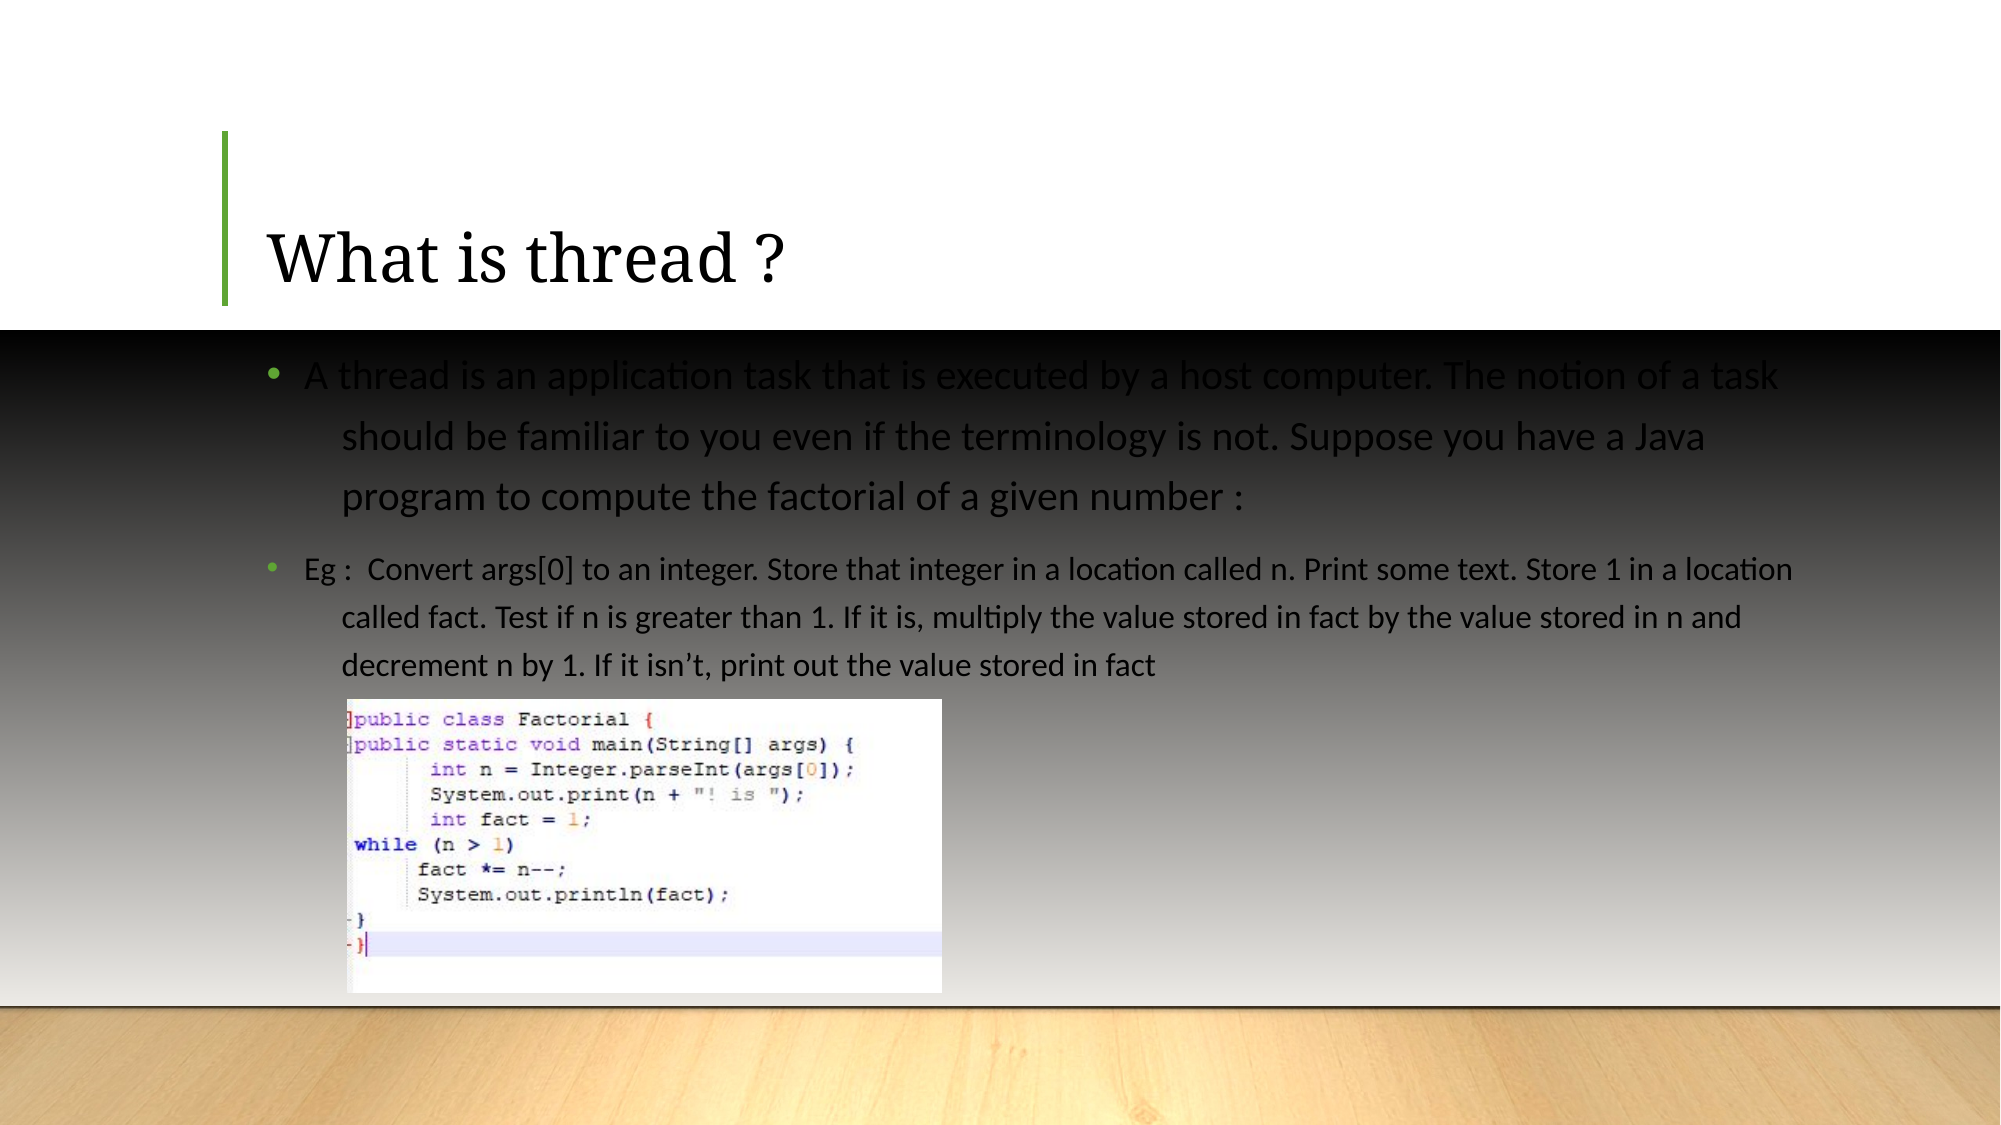

# What is thread ?
A thread is an application task that is executed by a host computer. The notion of a task should be familiar to you even if the terminology is not. Suppose you have a Java program to compute the factorial of a given number :
Eg : Convert args[0] to an integer. Store that integer in a location called n. Print some text. Store 1 in a location called fact. Test if n is greater than 1. If it is, multiply the value stored in fact by the value stored in n and decrement n by 1. If it isn’t, print out the value stored in fact